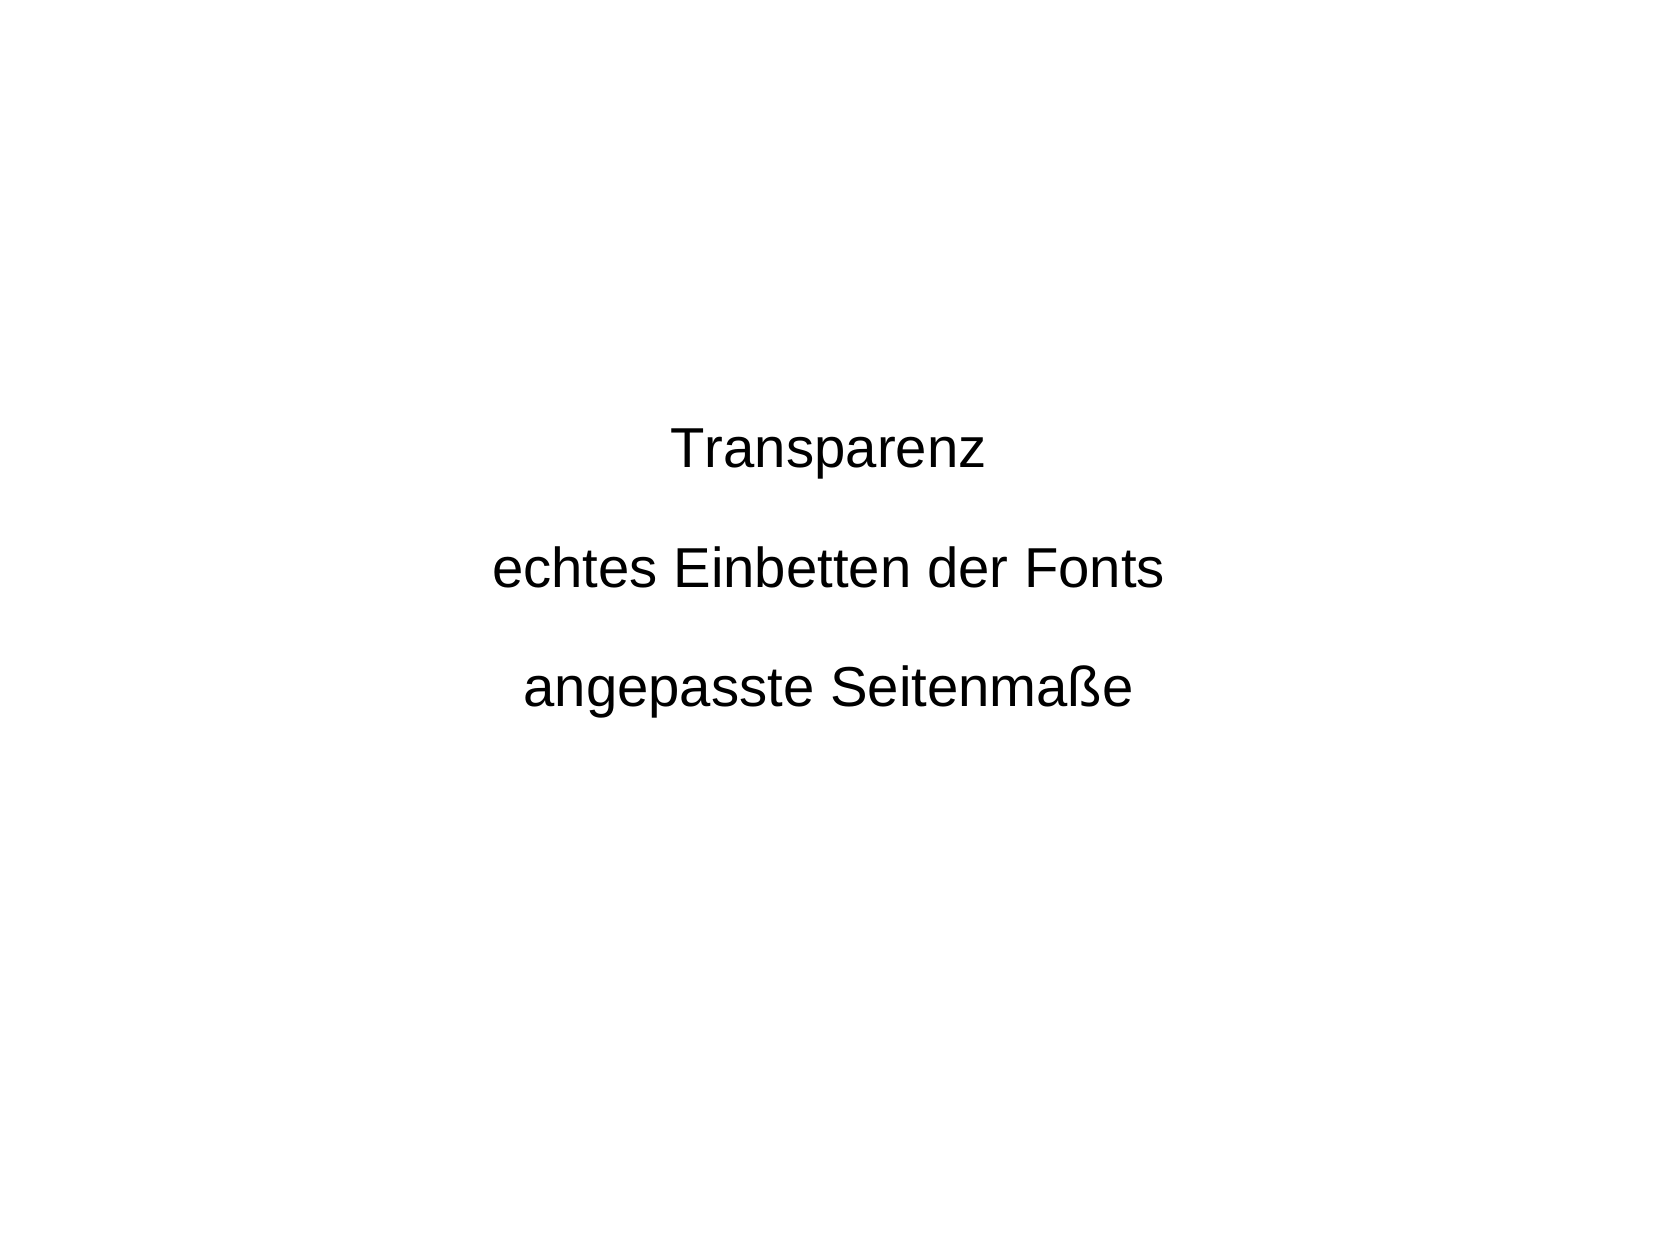

# Transparenz
echtes Einbetten der Fonts
angepasste Seitenmaße